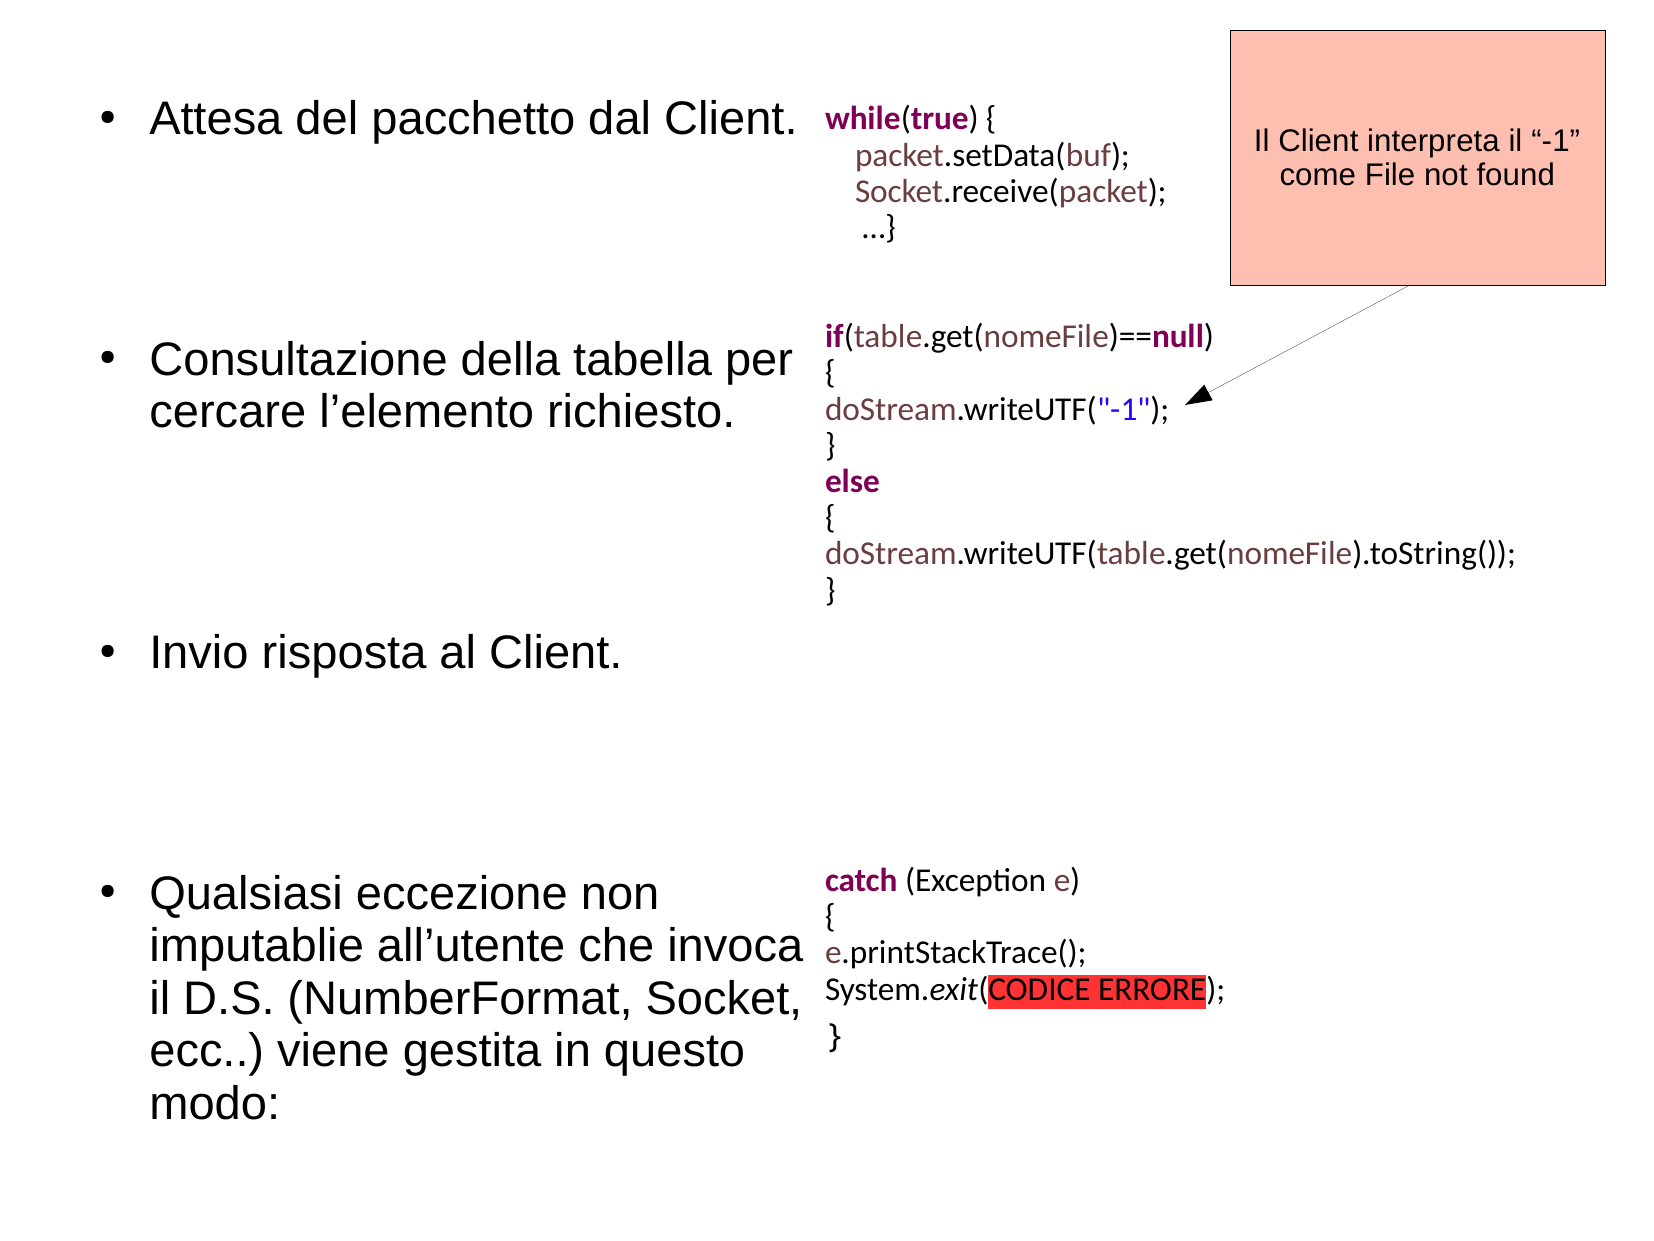

Il Client interpreta il “-1”
come File not found
# Attesa del pacchetto dal Client.
Consultazione della tabella per cercare l’elemento richiesto.
Invio risposta al Client.
Qualsiasi eccezione non imputablie all’utente che invoca il D.S. (NumberFormat, Socket, ecc..) viene gestita in questo modo:
while(true) {
 packet.setData(buf);
 Socket.receive(packet);
 …}
if(table.get(nomeFile)==null)
{
doStream.writeUTF("-1");
}
else
{
doStream.writeUTF(table.get(nomeFile).toString());
}
catch (Exception e)
{
e.printStackTrace();
System.exit(CODICE ERRORE);
}